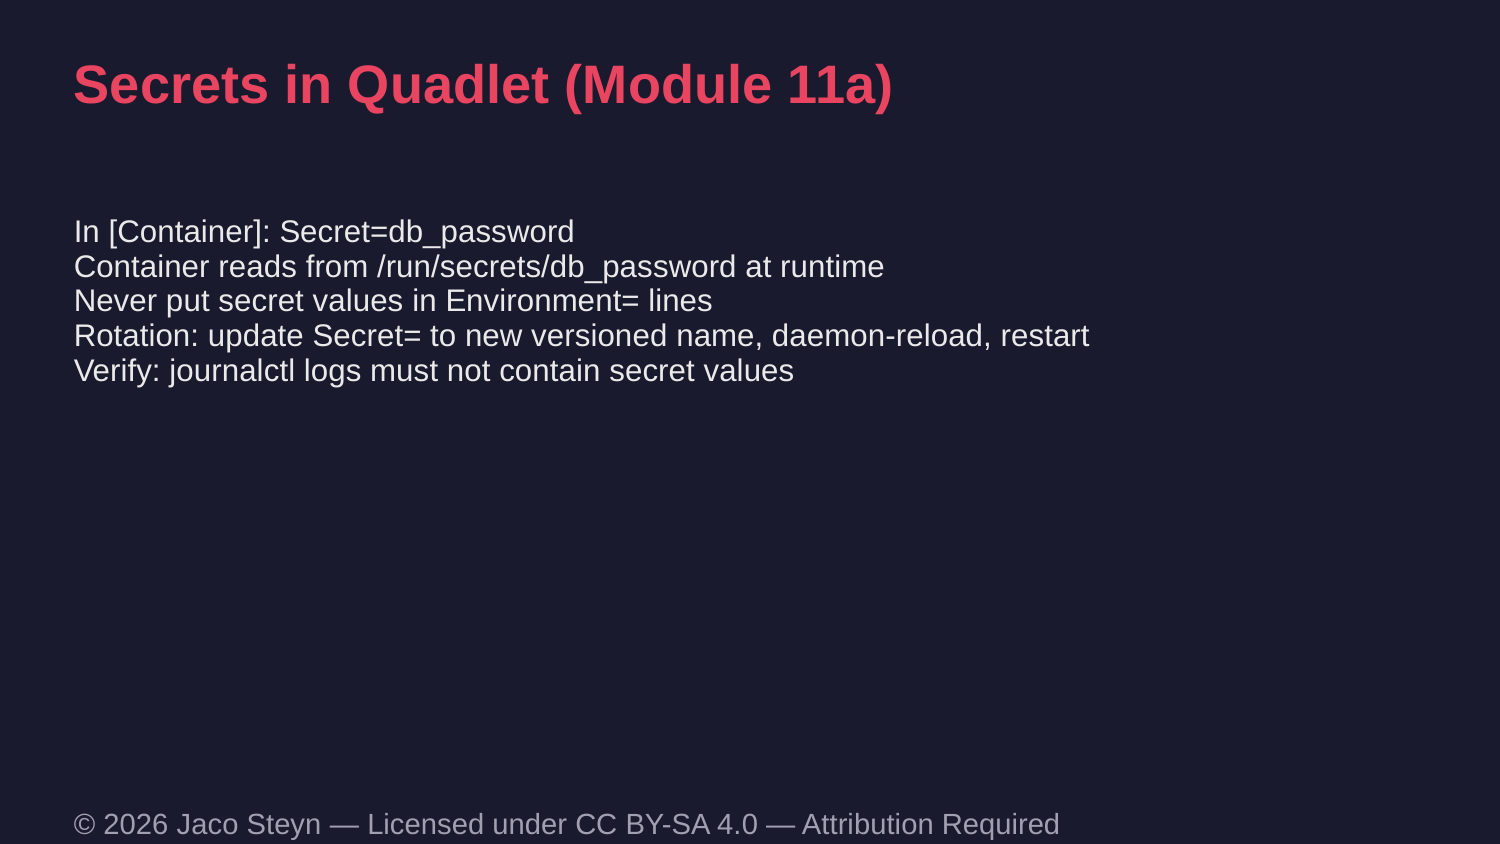

Secrets in Quadlet (Module 11a)
In [Container]: Secret=db_password
Container reads from /run/secrets/db_password at runtime
Never put secret values in Environment= lines
Rotation: update Secret= to new versioned name, daemon-reload, restart
Verify: journalctl logs must not contain secret values
© 2026 Jaco Steyn — Licensed under CC BY-SA 4.0 — Attribution Required